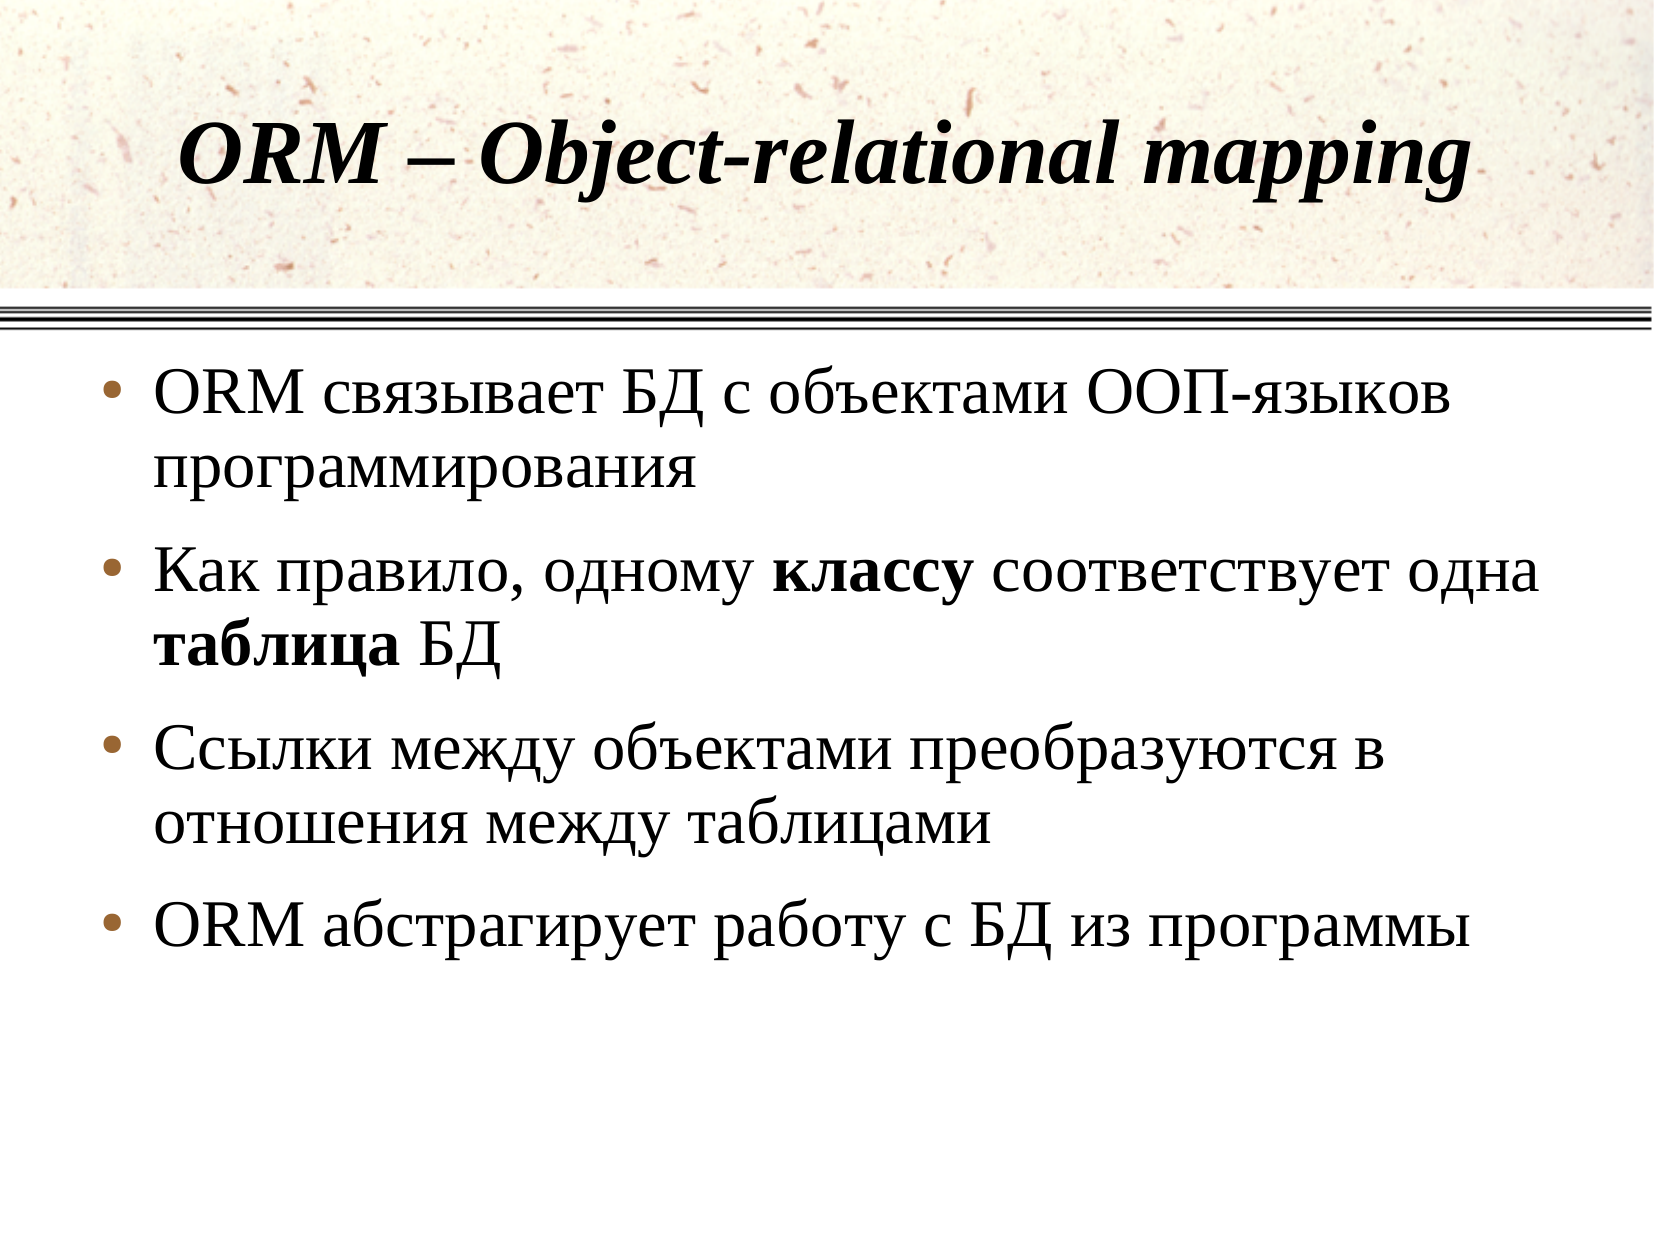

# ORM – Object-relational mapping
ORM связывает БД с объектами ООП-языков программирования
Как правило, одному классу соответствует одна таблица БД
Ссылки между объектами преобразуются в отношения между таблицами
ORM абстрагирует работу с БД из программы